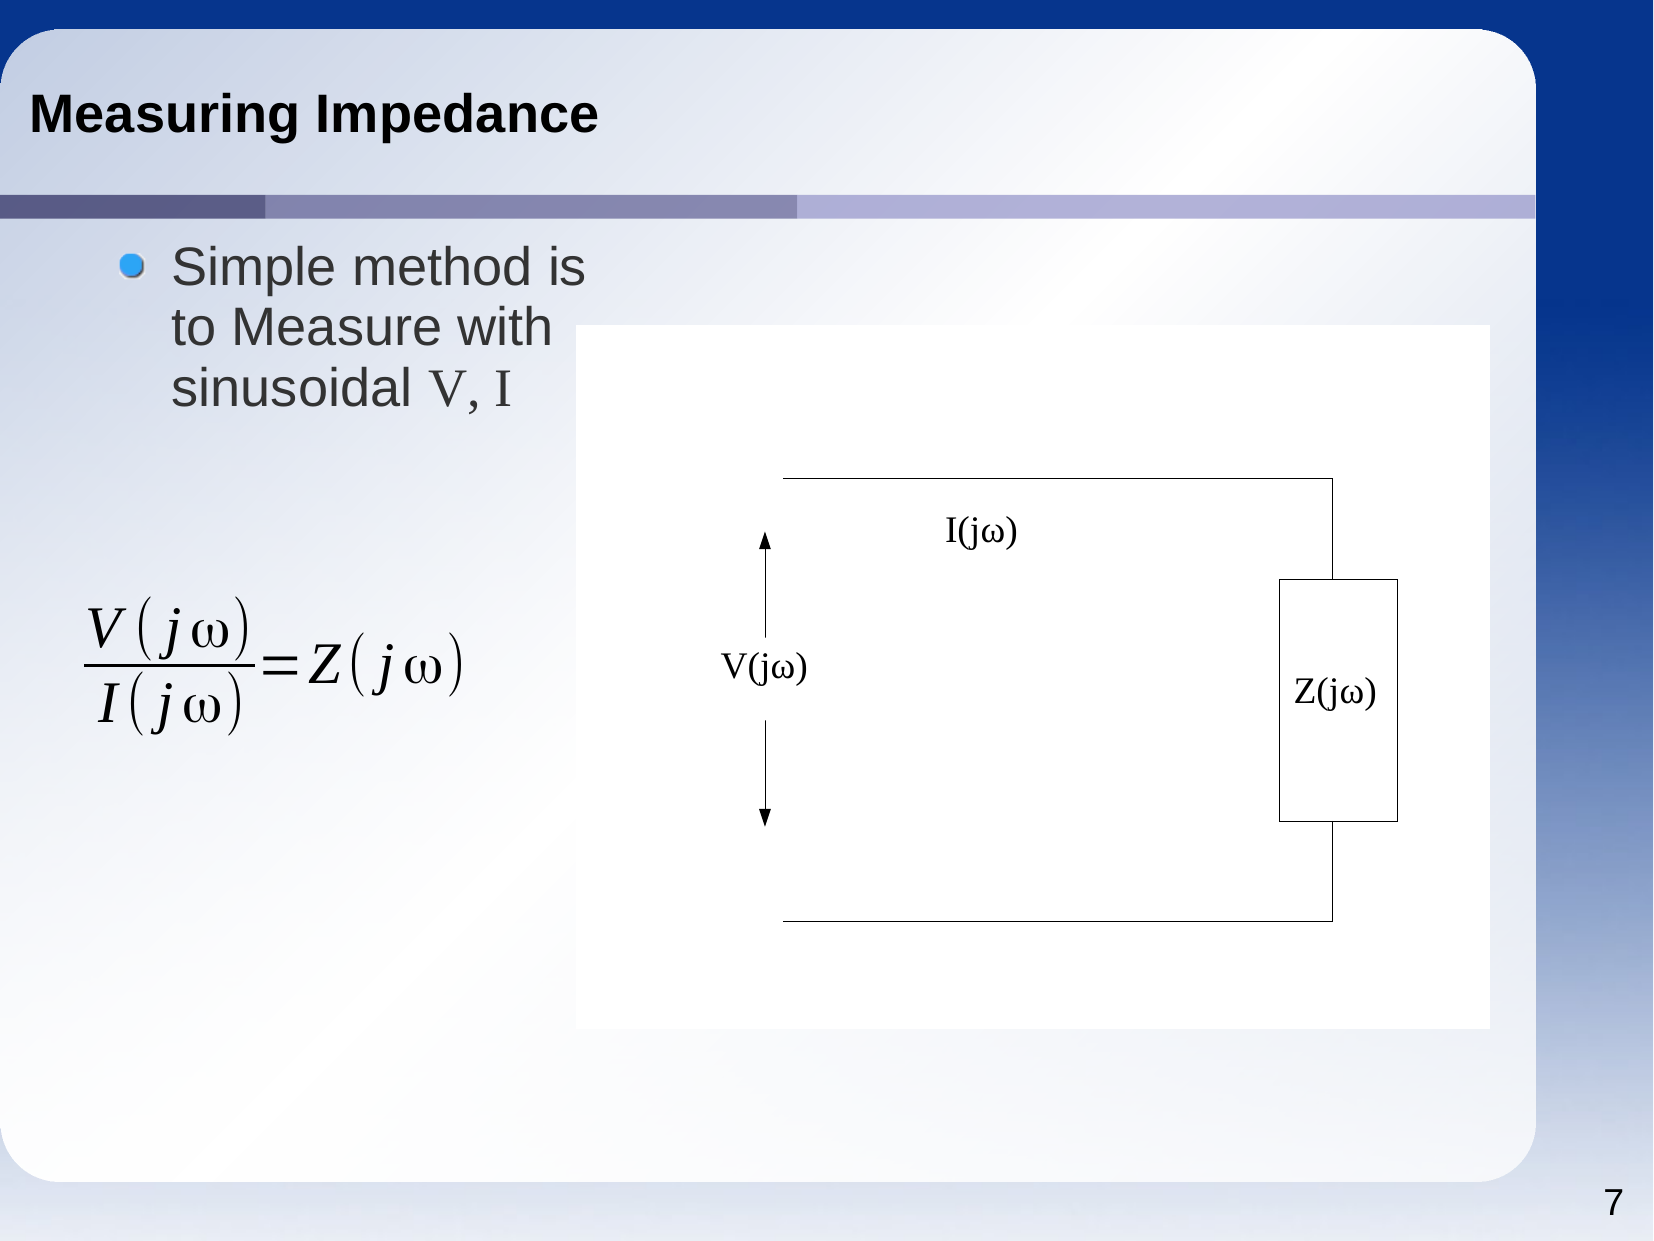

# Measuring Impedance
Simple method is to Measure with sinusoidal V, I
7